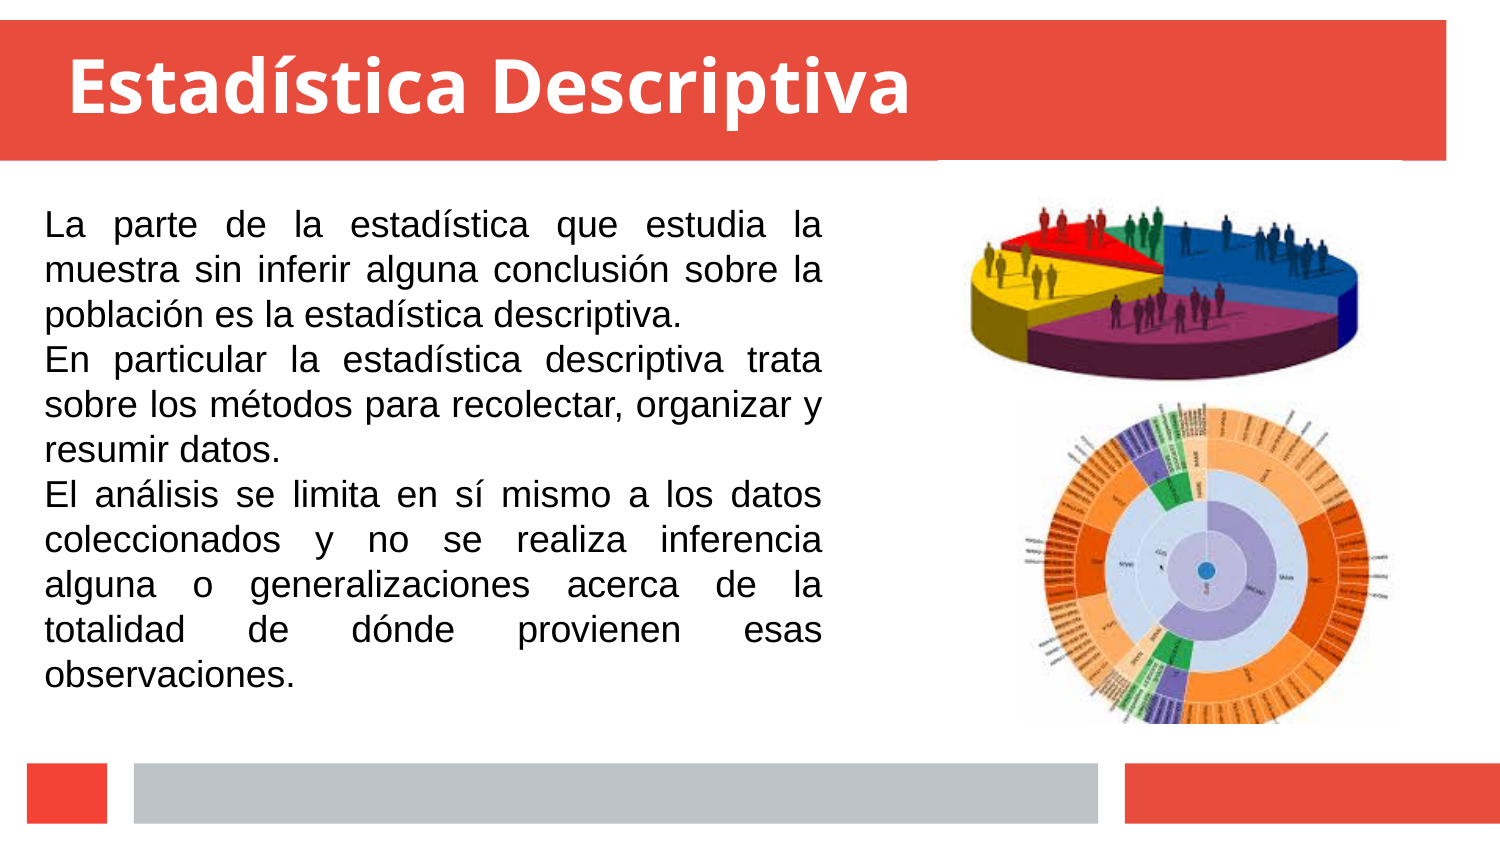

# Estadística Descriptiva
La parte de la estadística que estudia la muestra sin inferir alguna conclusión sobre la población es la estadística descriptiva.
En particular la estadística descriptiva trata sobre los métodos para recolectar, organizar y resumir datos.
El análisis se limita en sí mismo a los datos coleccionados y no se realiza inferencia alguna o generalizaciones acerca de la totalidad de dónde provienen esas observaciones.